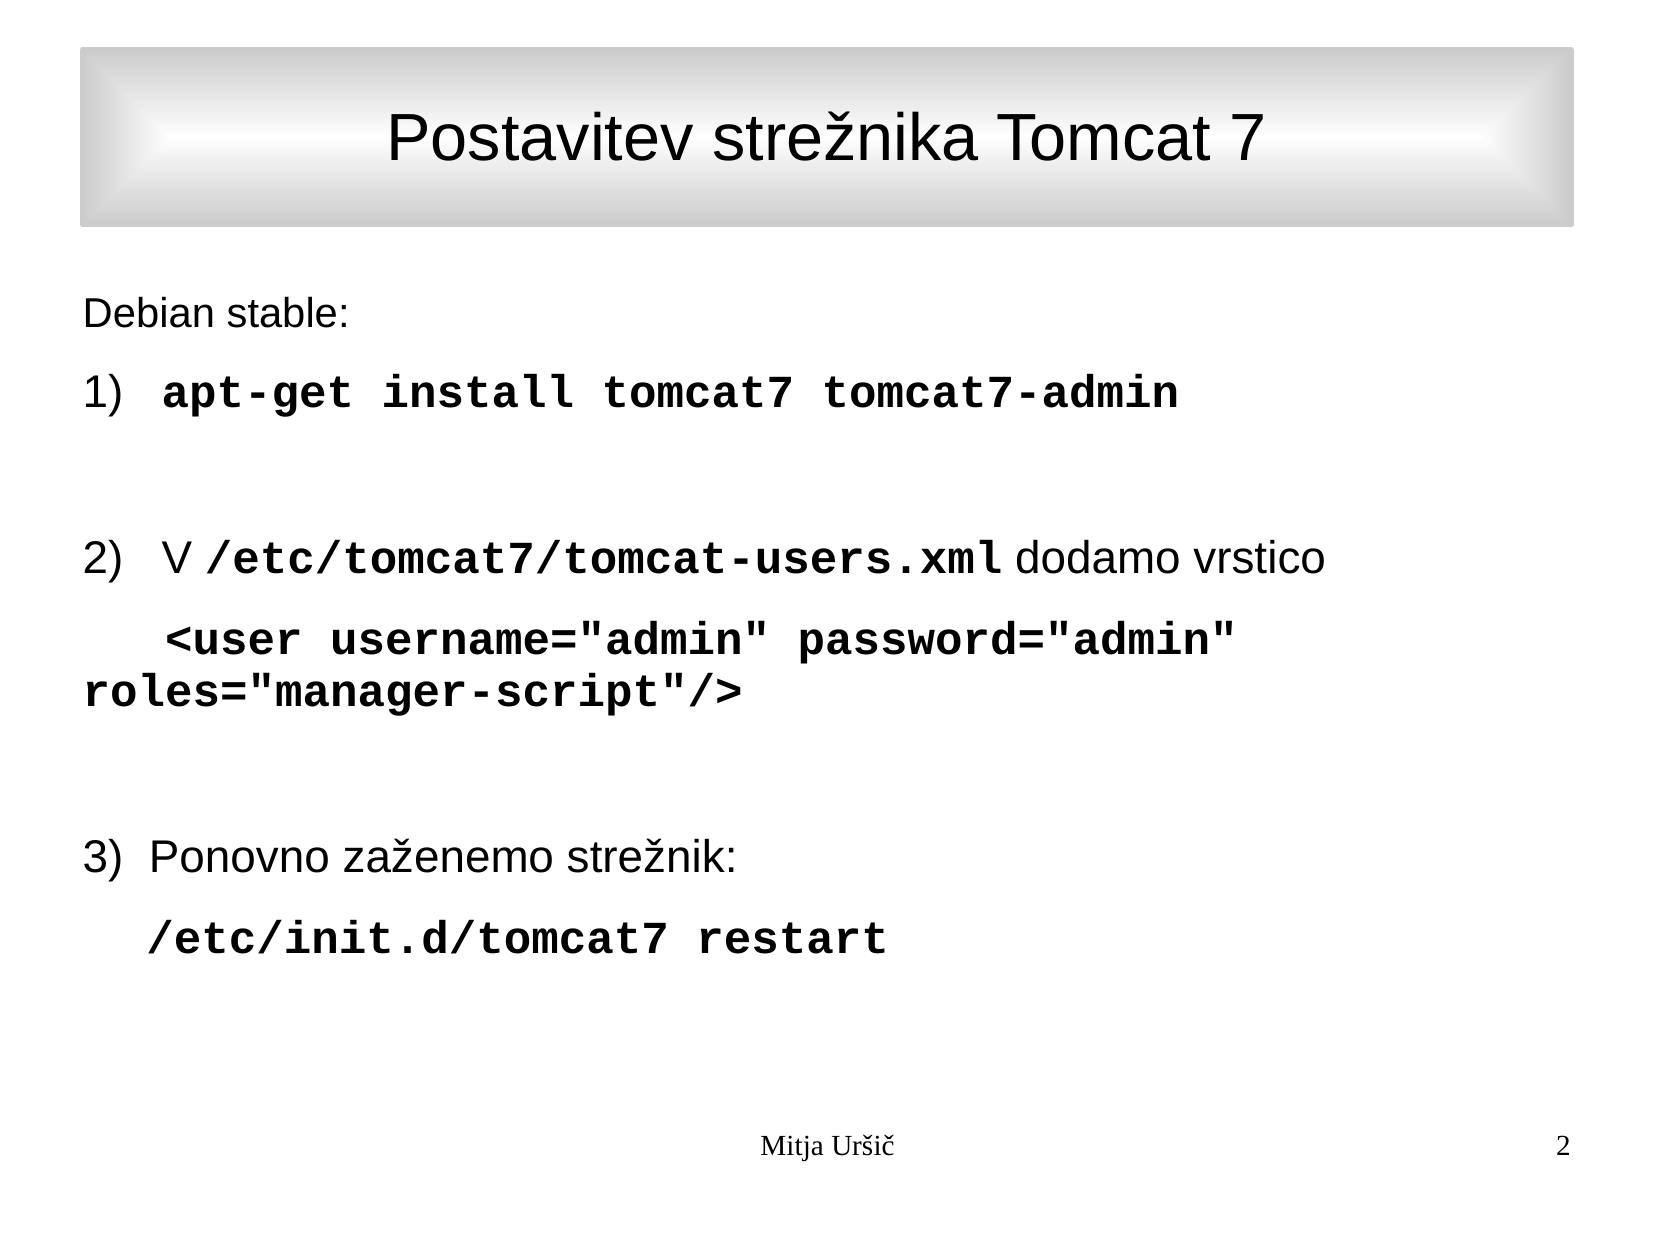

Postavitev strežnika Tomcat 7
# Debian stable:
1) apt-get install tomcat7 tomcat7-admin
2) V /etc/tomcat7/tomcat-users.xml dodamo vrstico
 <user username="admin" password="admin" roles="manager-script"/>
3) Ponovno zaženemo strežnik:
 /etc/init.d/tomcat7 restart
Mitja Uršič
2